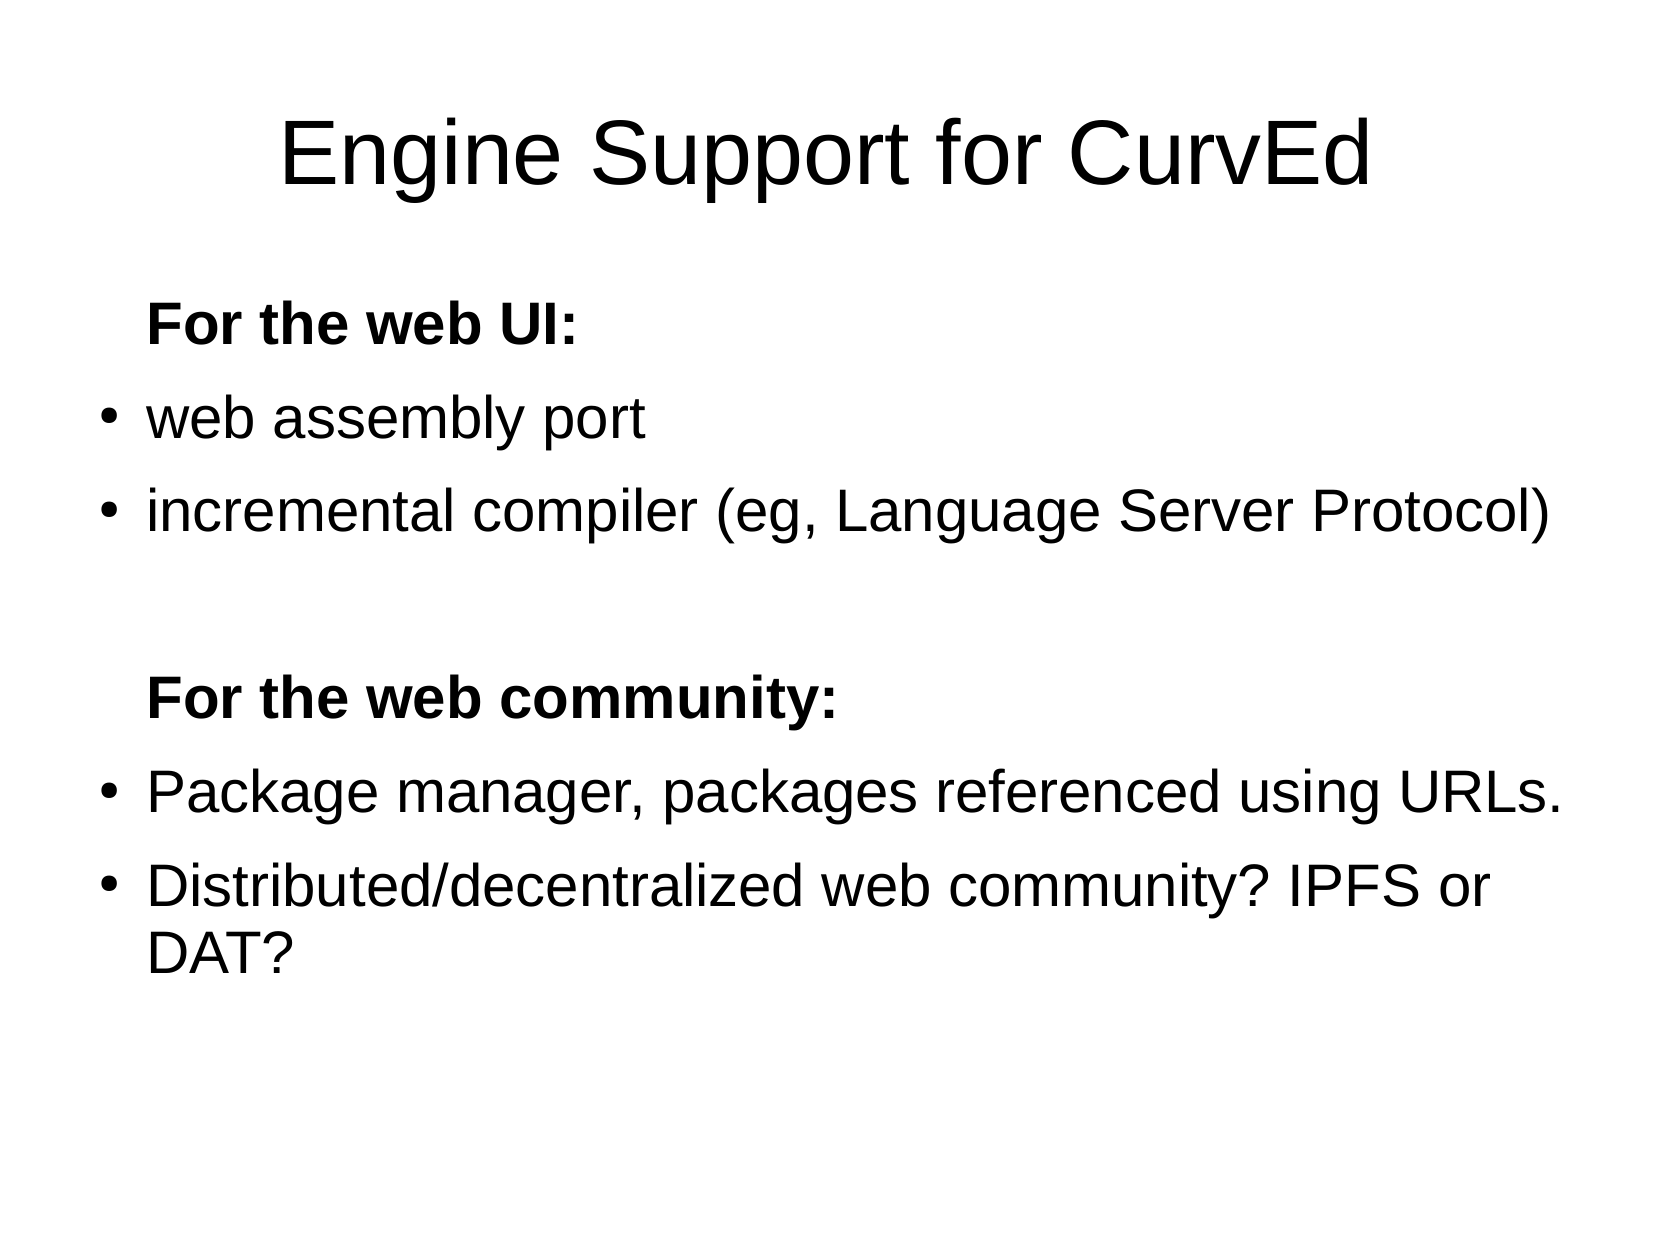

# Engine Support for CurvEd
For the web UI:
web assembly port
incremental compiler (eg, Language Server Protocol)
For the web community:
Package manager, packages referenced using URLs.
Distributed/decentralized web community? IPFS or DAT?